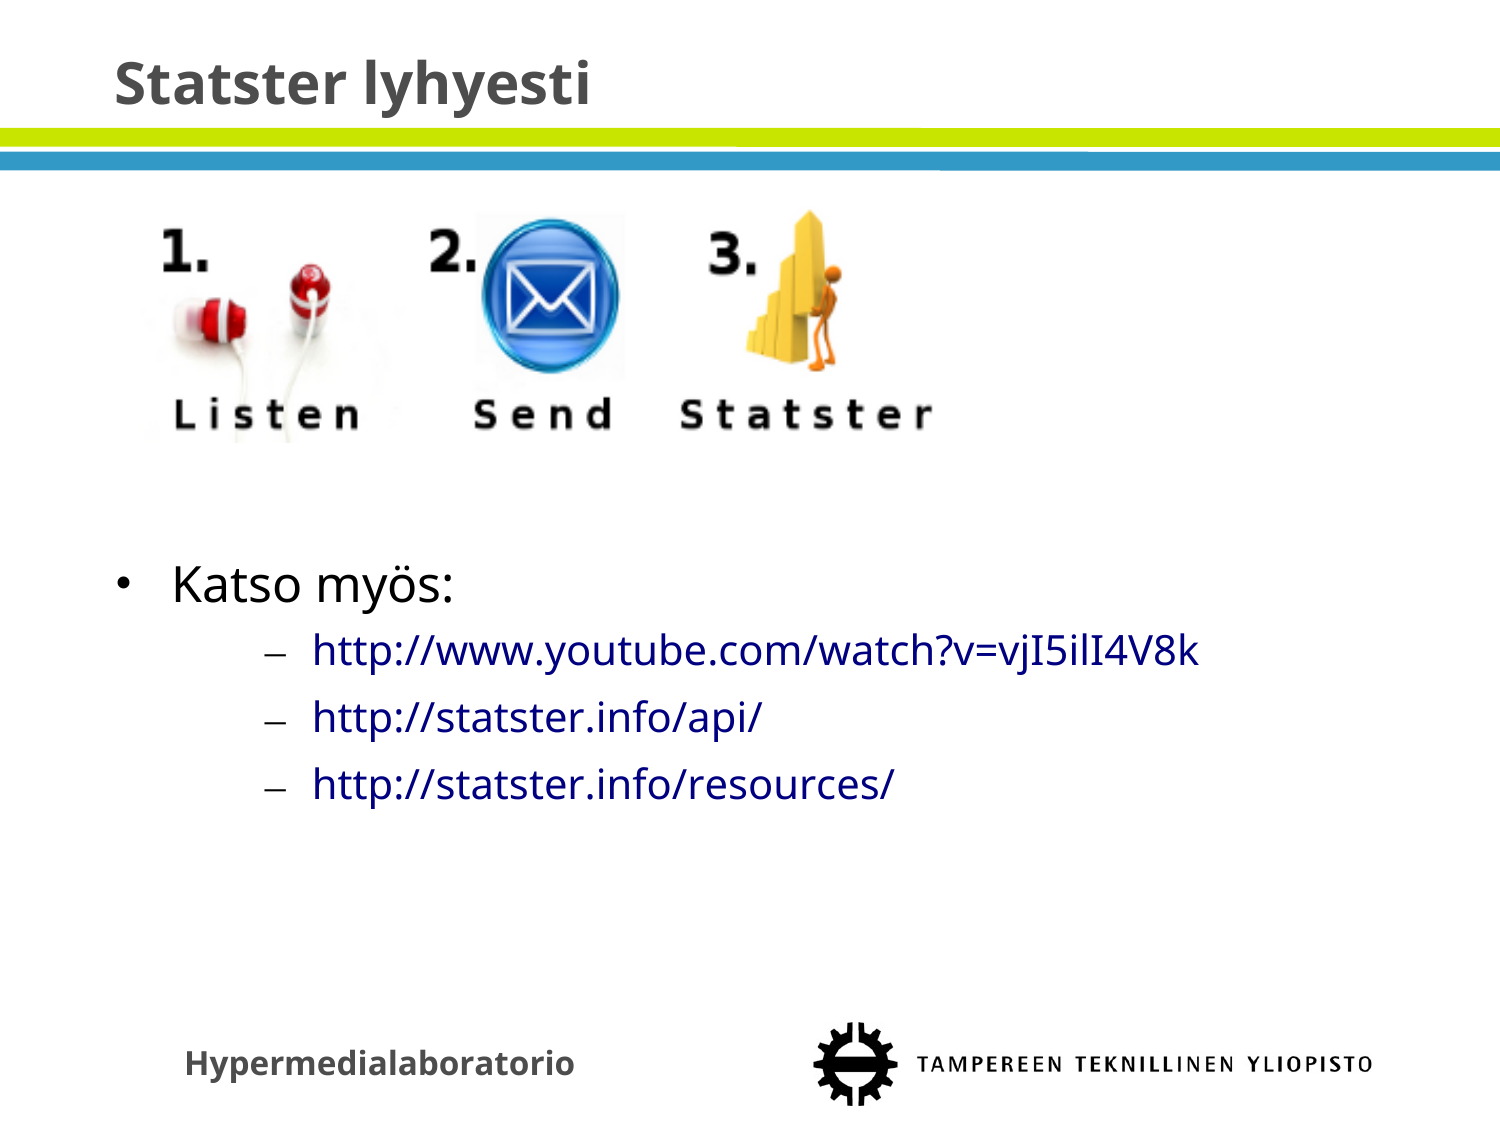

# Statster lyhyesti
Katso myös:
http://www.youtube.com/watch?v=vjI5ilI4V8k
http://statster.info/api/
http://statster.info/resources/